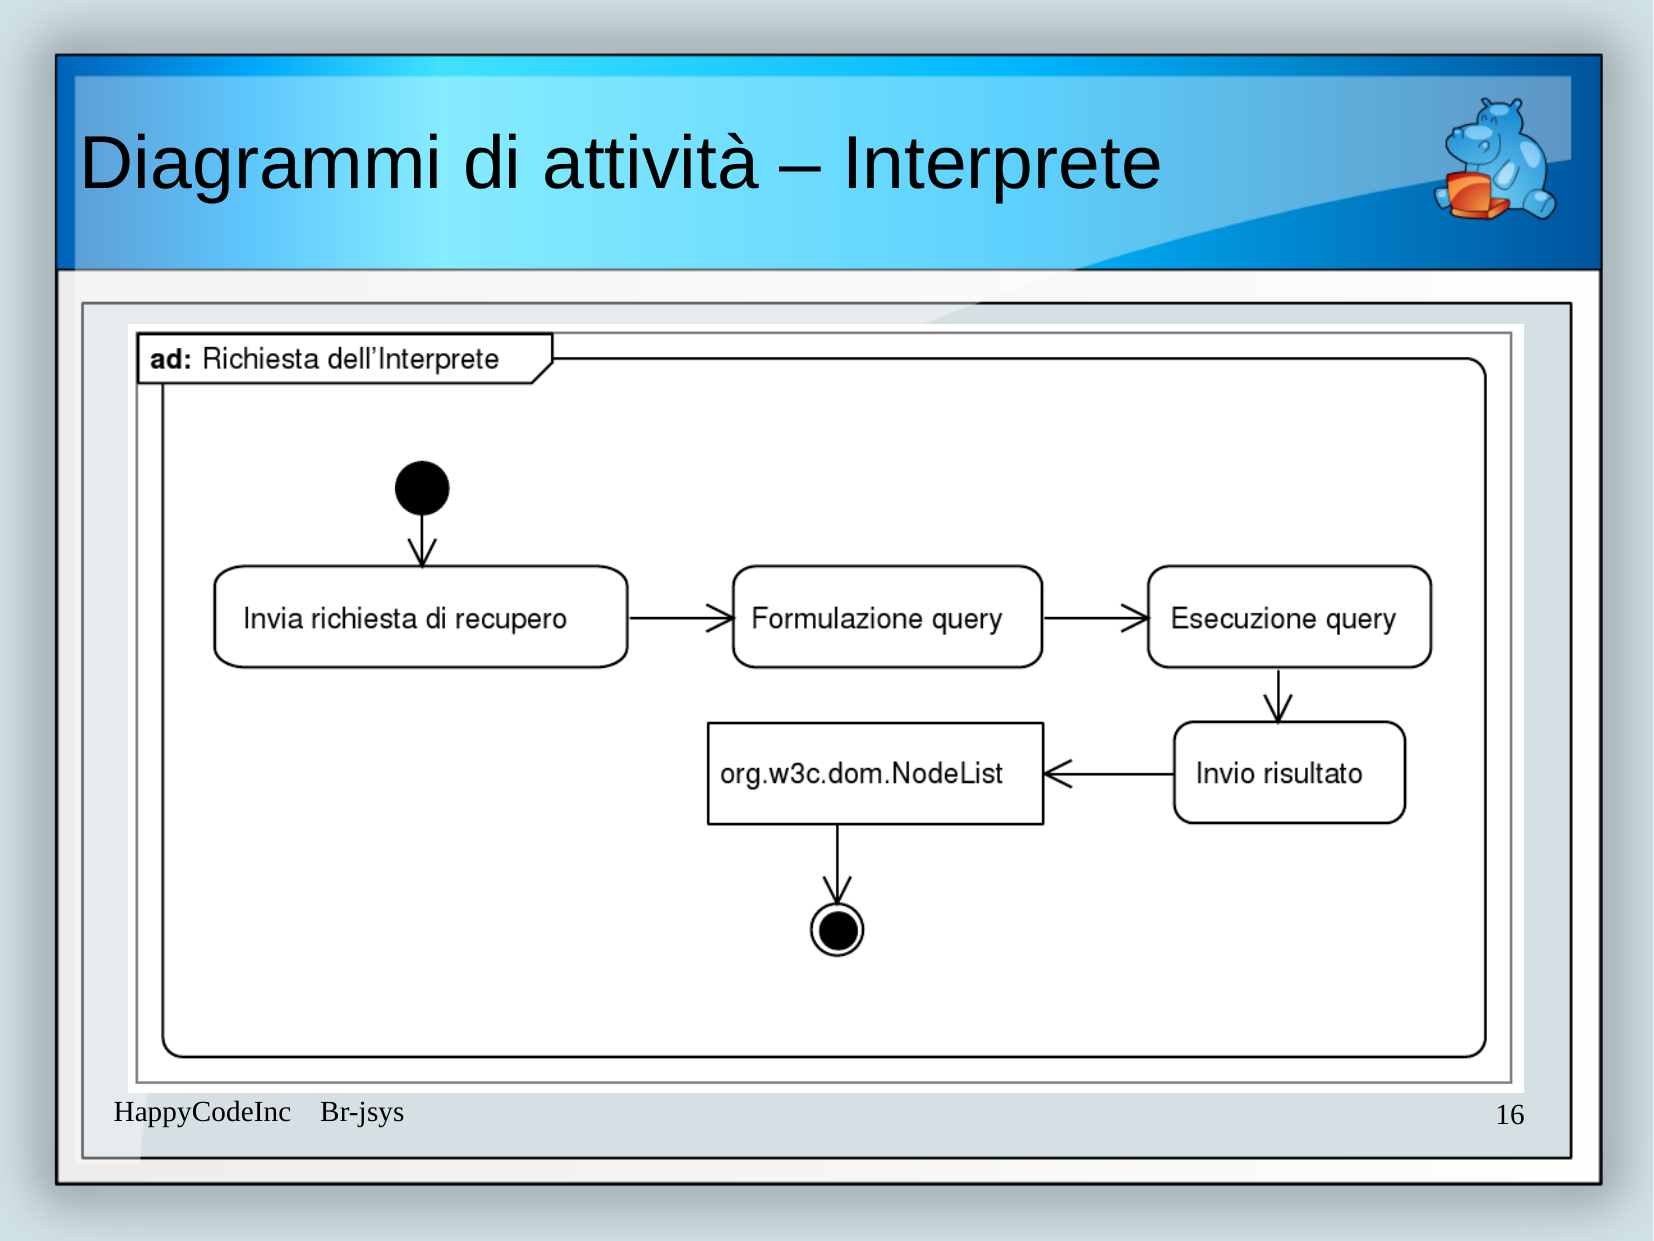

# Diagrammi di attività – Interprete
HappyCodeInc Br-jsys
16